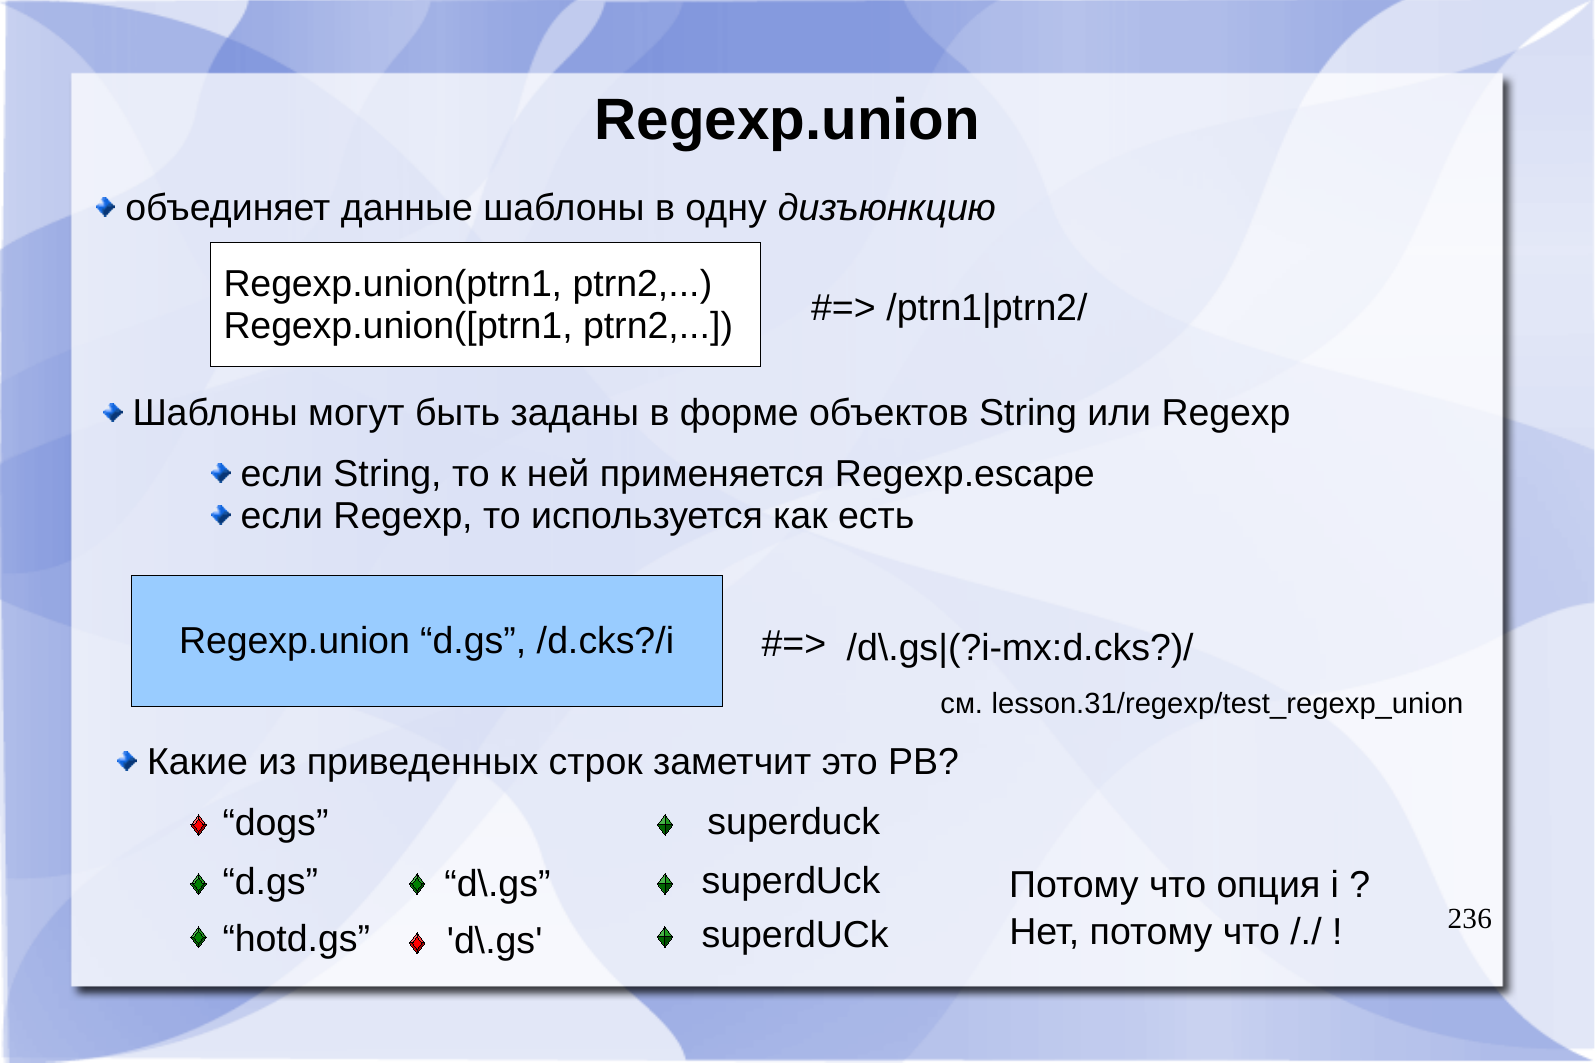

# Regexp.union
 объединяет данные шаблоны в одну дизъюнкцию
Regexp.union(ptrn1, ptrn2,...)
Regexp.union([ptrn1, ptrn2,...])
#=> /ptrn1|ptrn2/
 Шаблоны могут быть заданы в форме объектов String или Regexp
 если String, то к ней применяется Regexp.escape
 если Regexp, то используется как есть
Regexp.union “d.gs”, /d.cks?/i
#=>
/d\.gs|(?i-mx:d.cks?)/
см. lesson.31/regexp/test_regexp_union
 Какие из приведенных строк заметчит это РВ?
superduck
superdUck
superdUCk
“dogs”
“d.gs”
“hotd.gs”
“d\.gs”
'd\.gs'
Потому что опция i ?
236
Нет, потому что /./ !